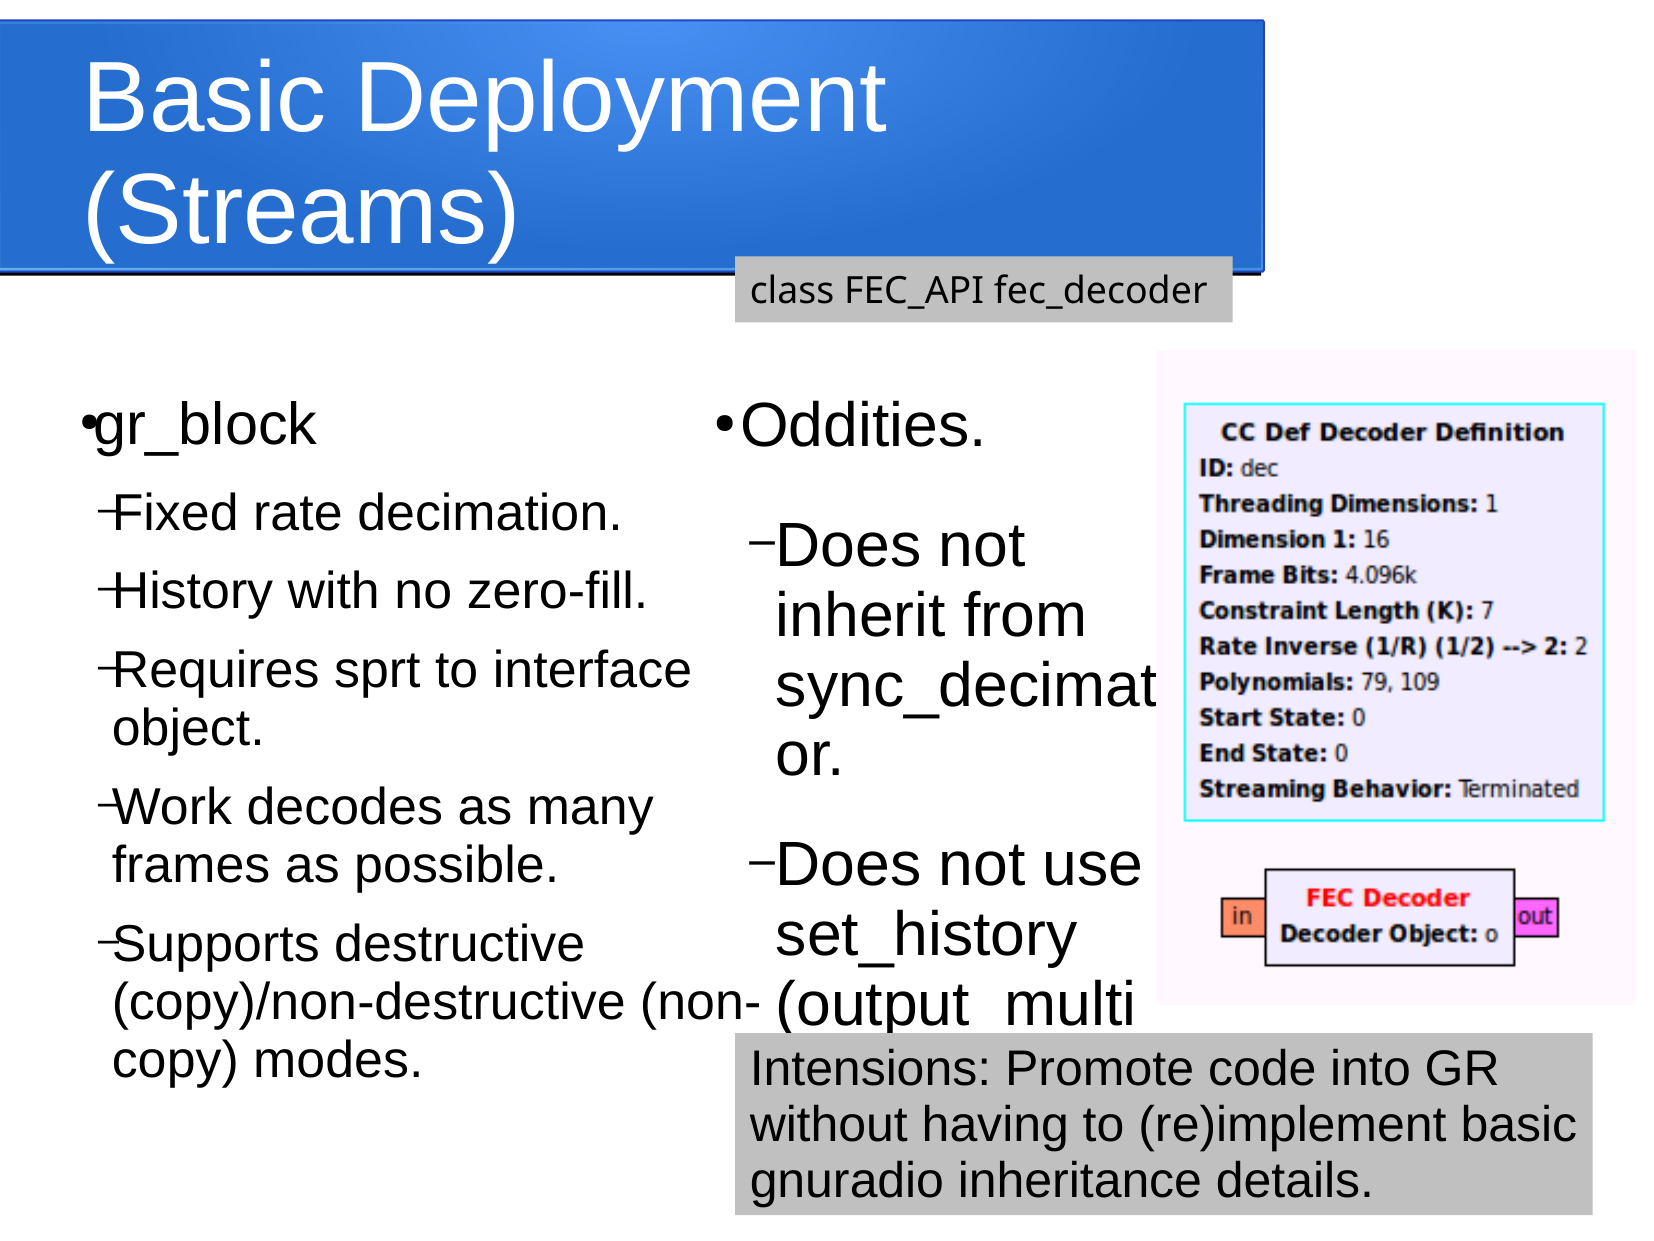

# Basic Deployment (Streams)
class FEC_API fec_decoder
Oddities.
Does not inherit from sync_decimator.
Does not use set_history (output_multiple manipulation).
gr_block
Fixed rate decimation.
History with no zero-fill.
Requires sprt to interface object.
Work decodes as many frames as possible.
Supports destructive (copy)/non-destructive (non-copy) modes.
Intensions: Promote code into GR
without having to (re)implement basic
gnuradio inheritance details.